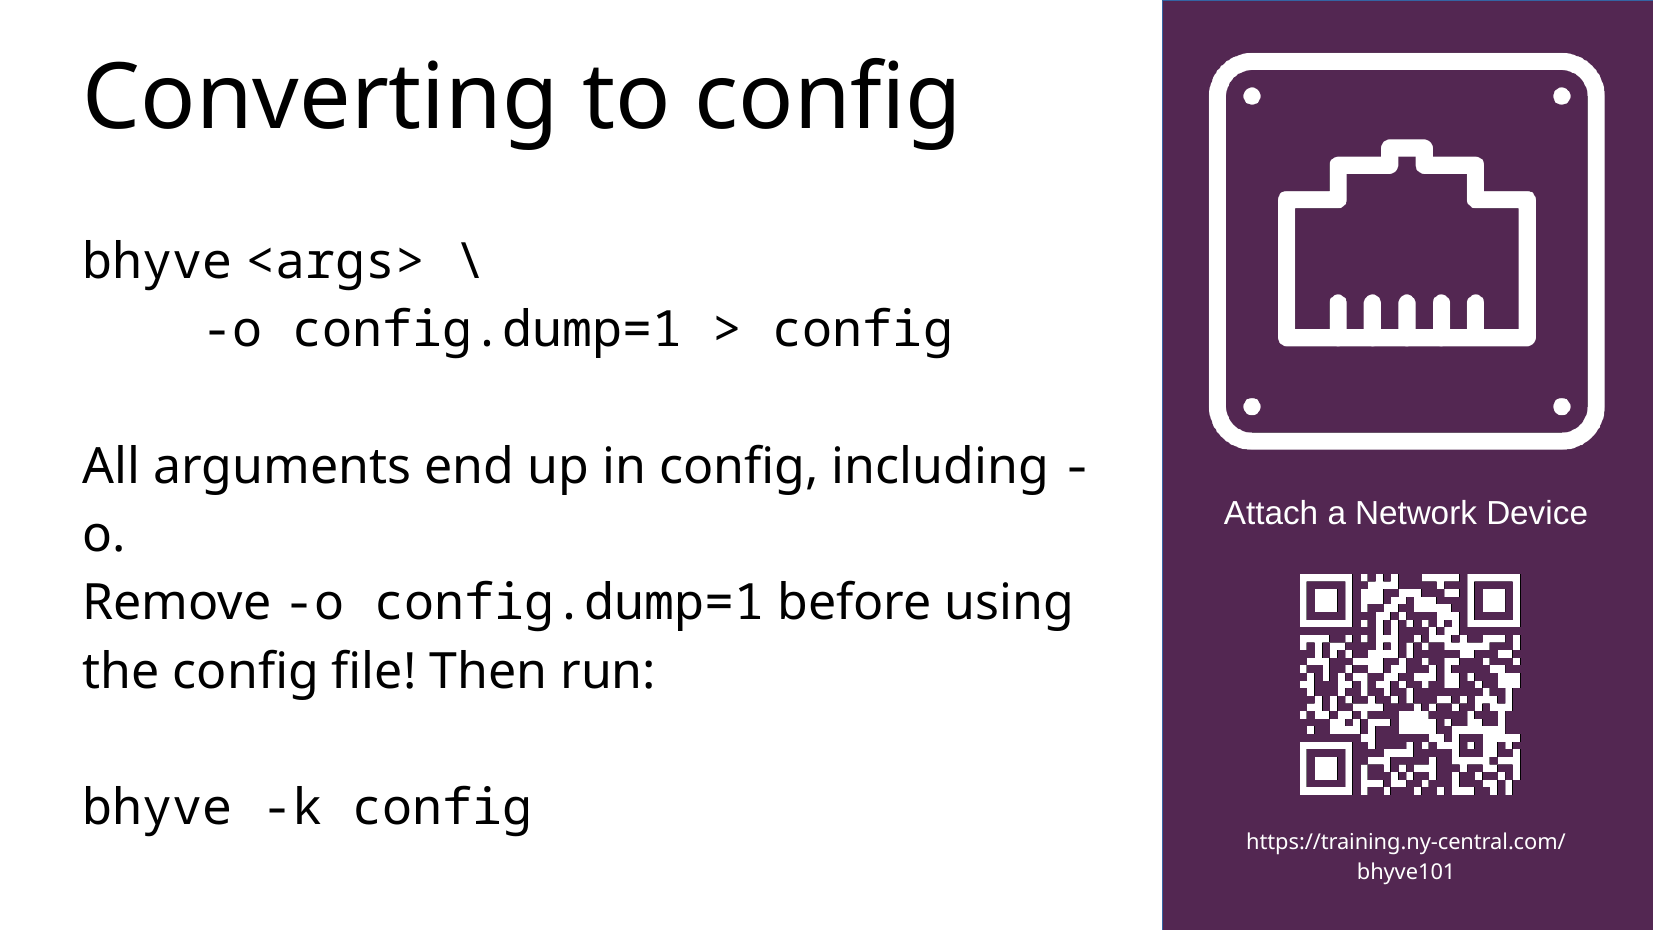

# Converting to config
bhyve <args> \
 -o config.dump=1 > config
All arguments end up in config, including -o.
Remove -o config.dump=1 before using the config file! Then run:
bhyve -k config
Attach a Network Device
https://training.ny-central.com/bhyve101